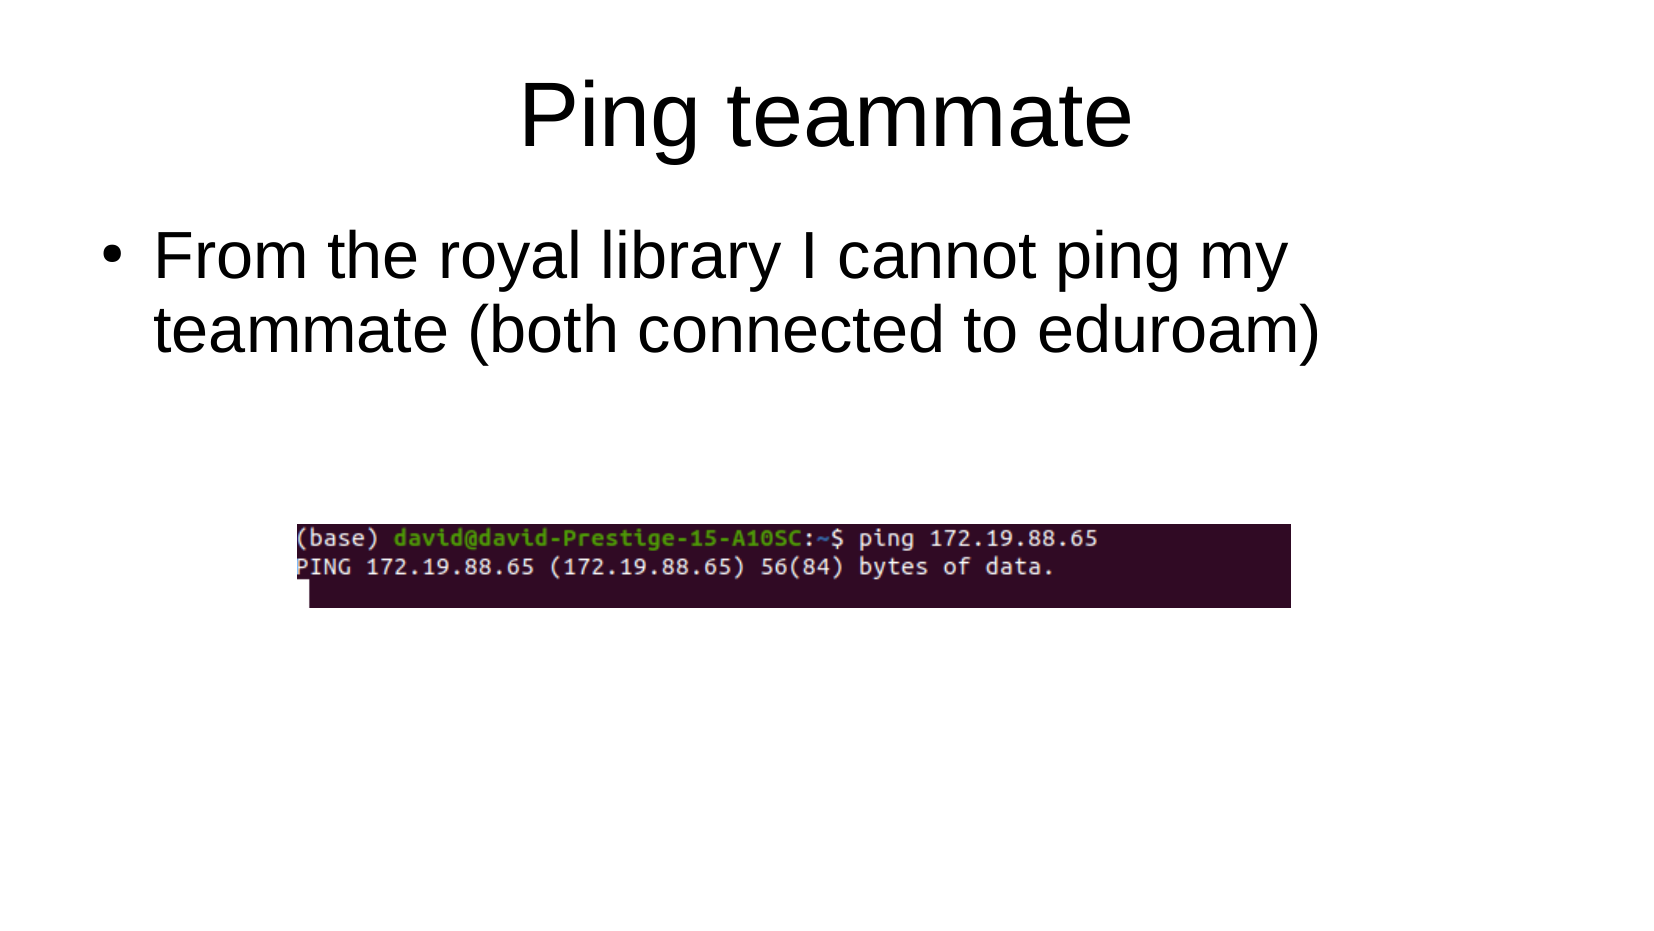

# Ping teammate
From the royal library I cannot ping my teammate (both connected to eduroam)